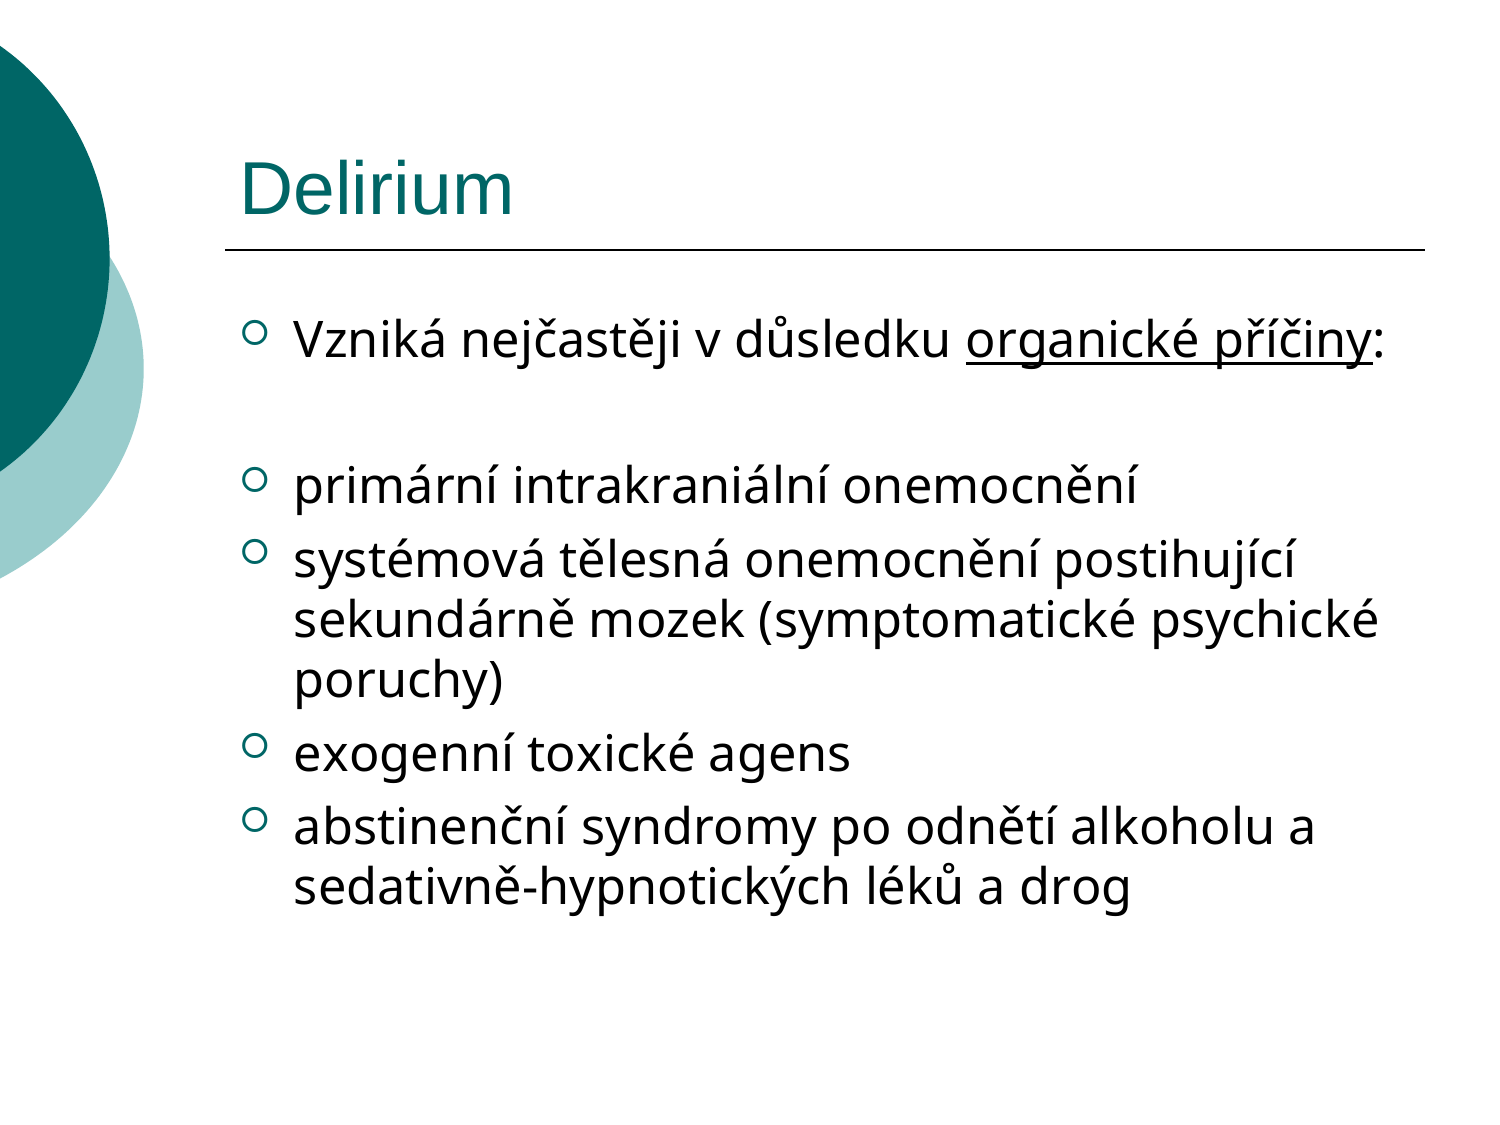

# Delirium
Vzniká nejčastěji v důsledku organické příčiny:
primární intrakraniální onemocnění
systémová tělesná onemocnění postihující sekundárně mozek (symptomatické psychické poruchy)
exogenní toxické agens
abstinenční syndromy po odnětí alkoholu a sedativně-hypnotických léků a drog